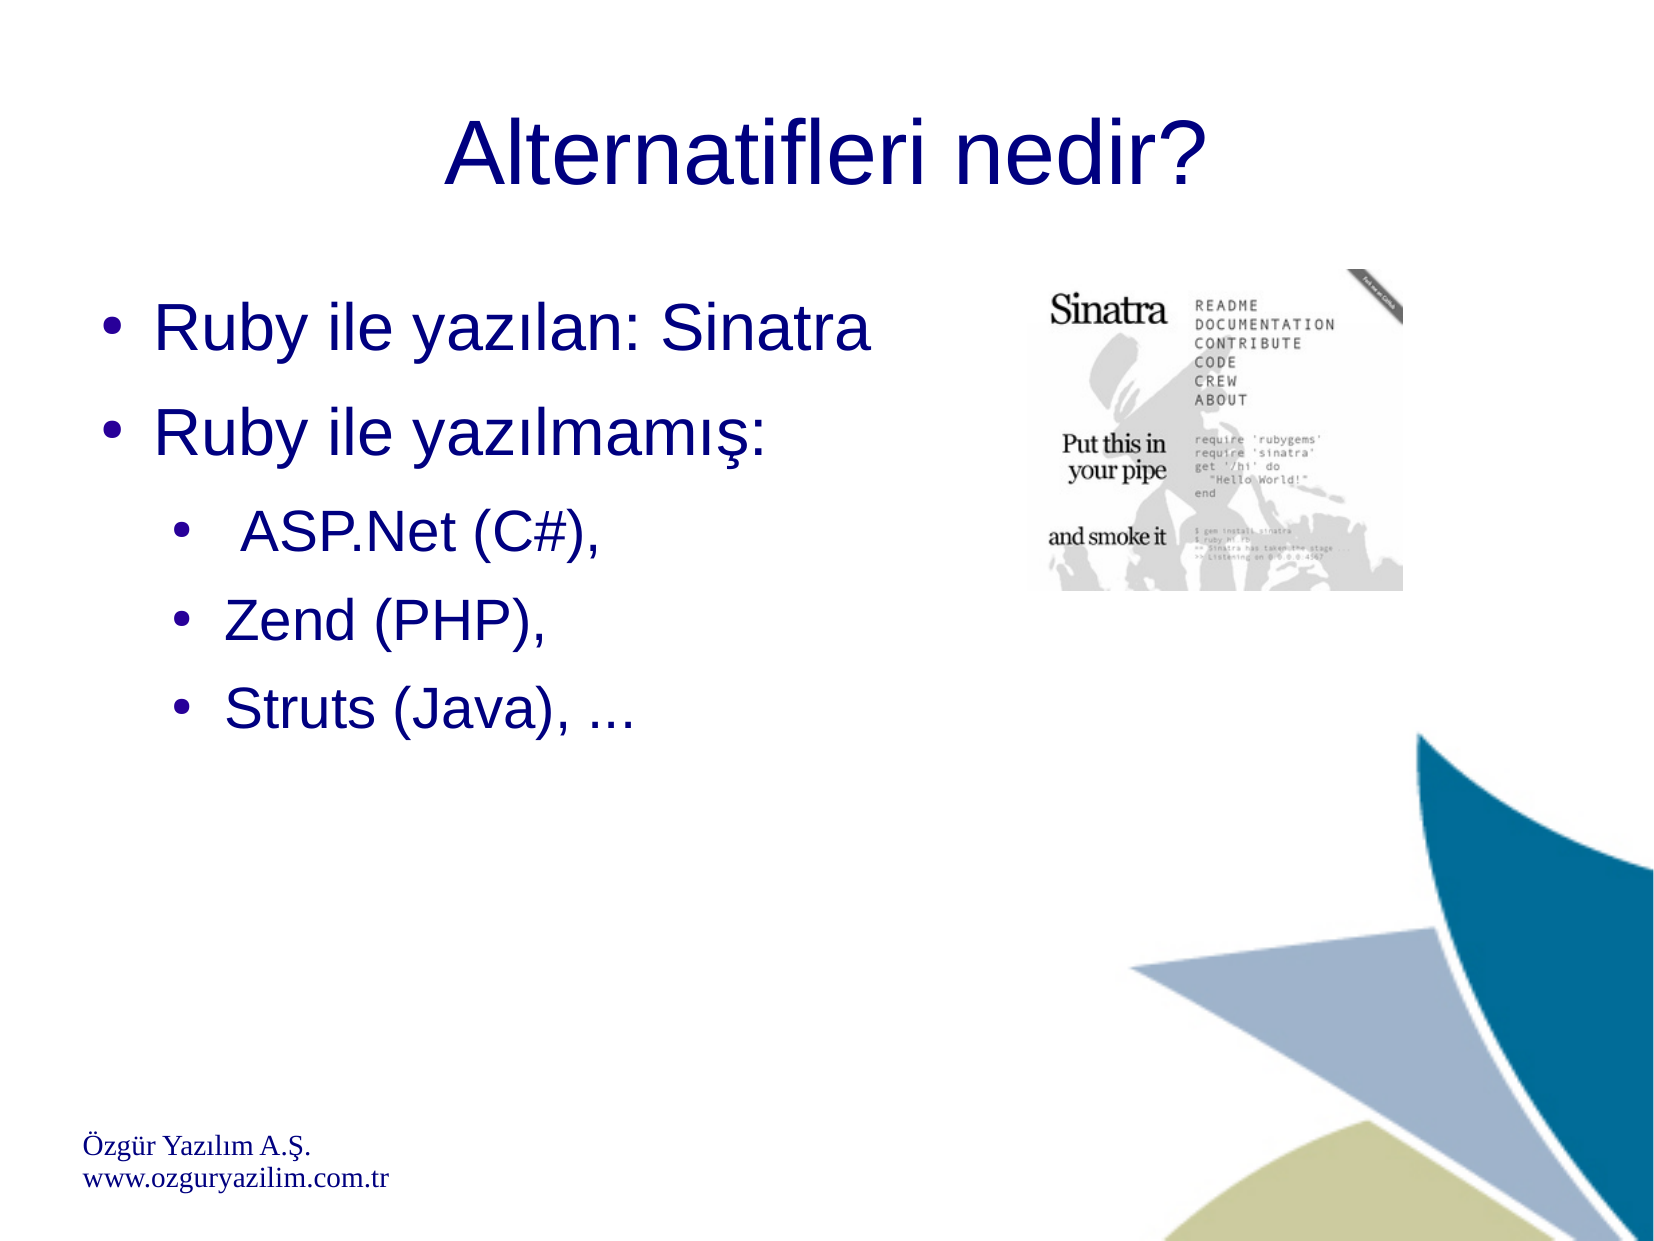

# Alternatifleri nedir?
Ruby ile yazılan: Sinatra
Ruby ile yazılmamış:
 ASP.Net (C#),
Zend (PHP),
Struts (Java), ...